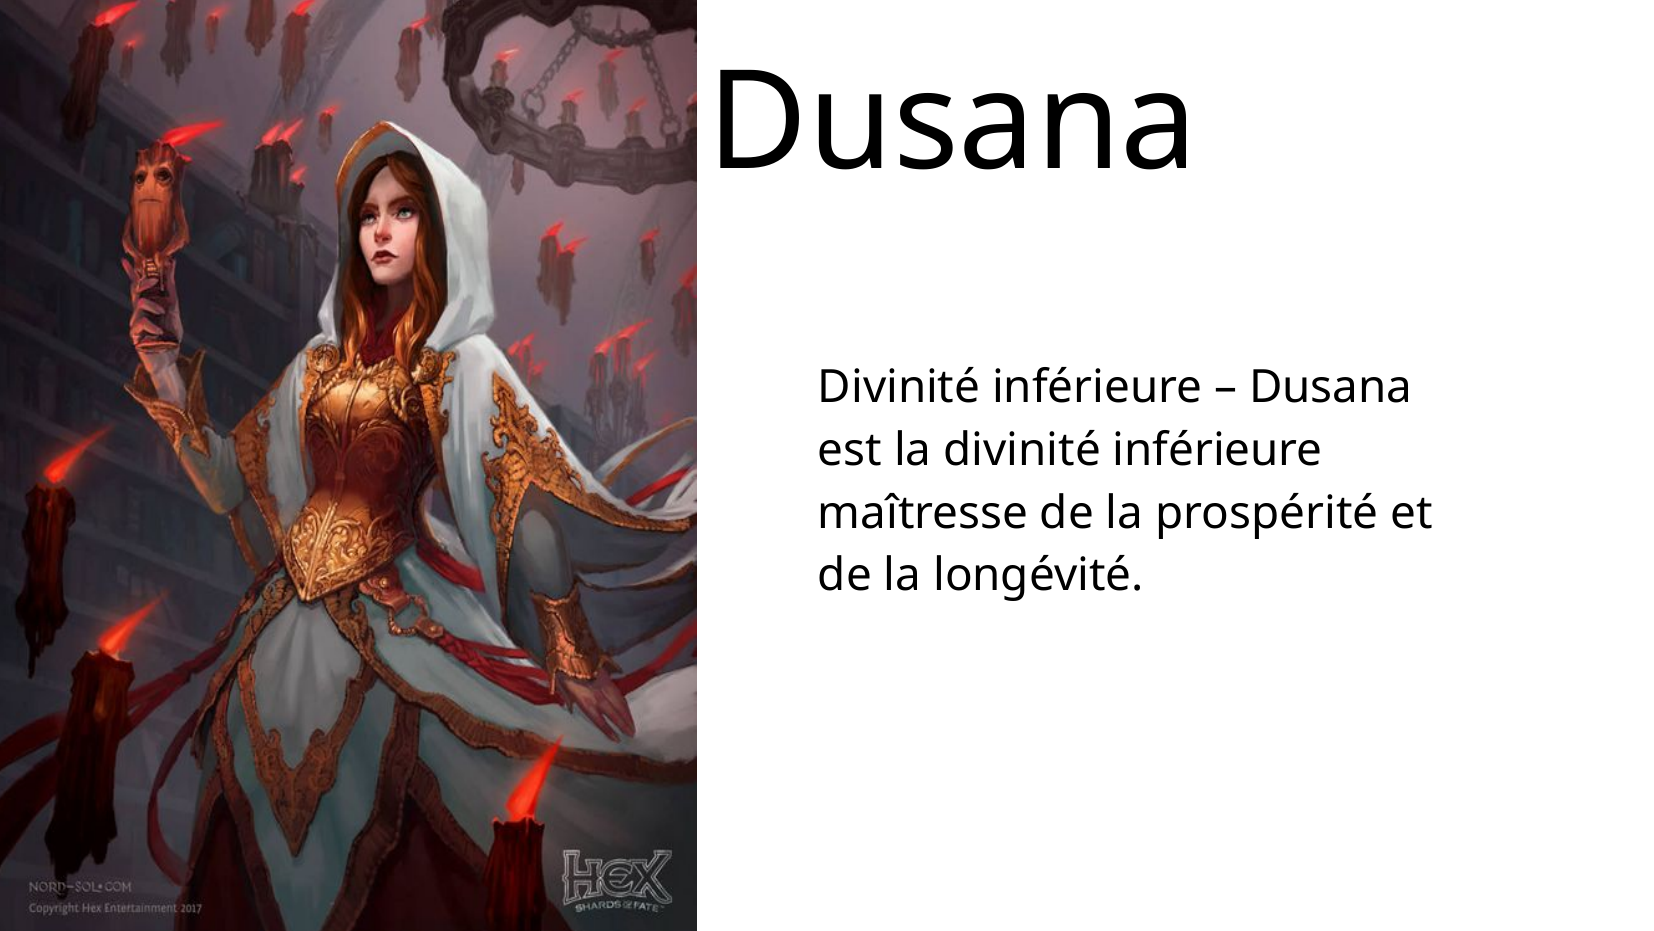

# Dusana
Divinité inférieure – Dusana est la divinité inférieure maîtresse de la prospérité et de la longévité.